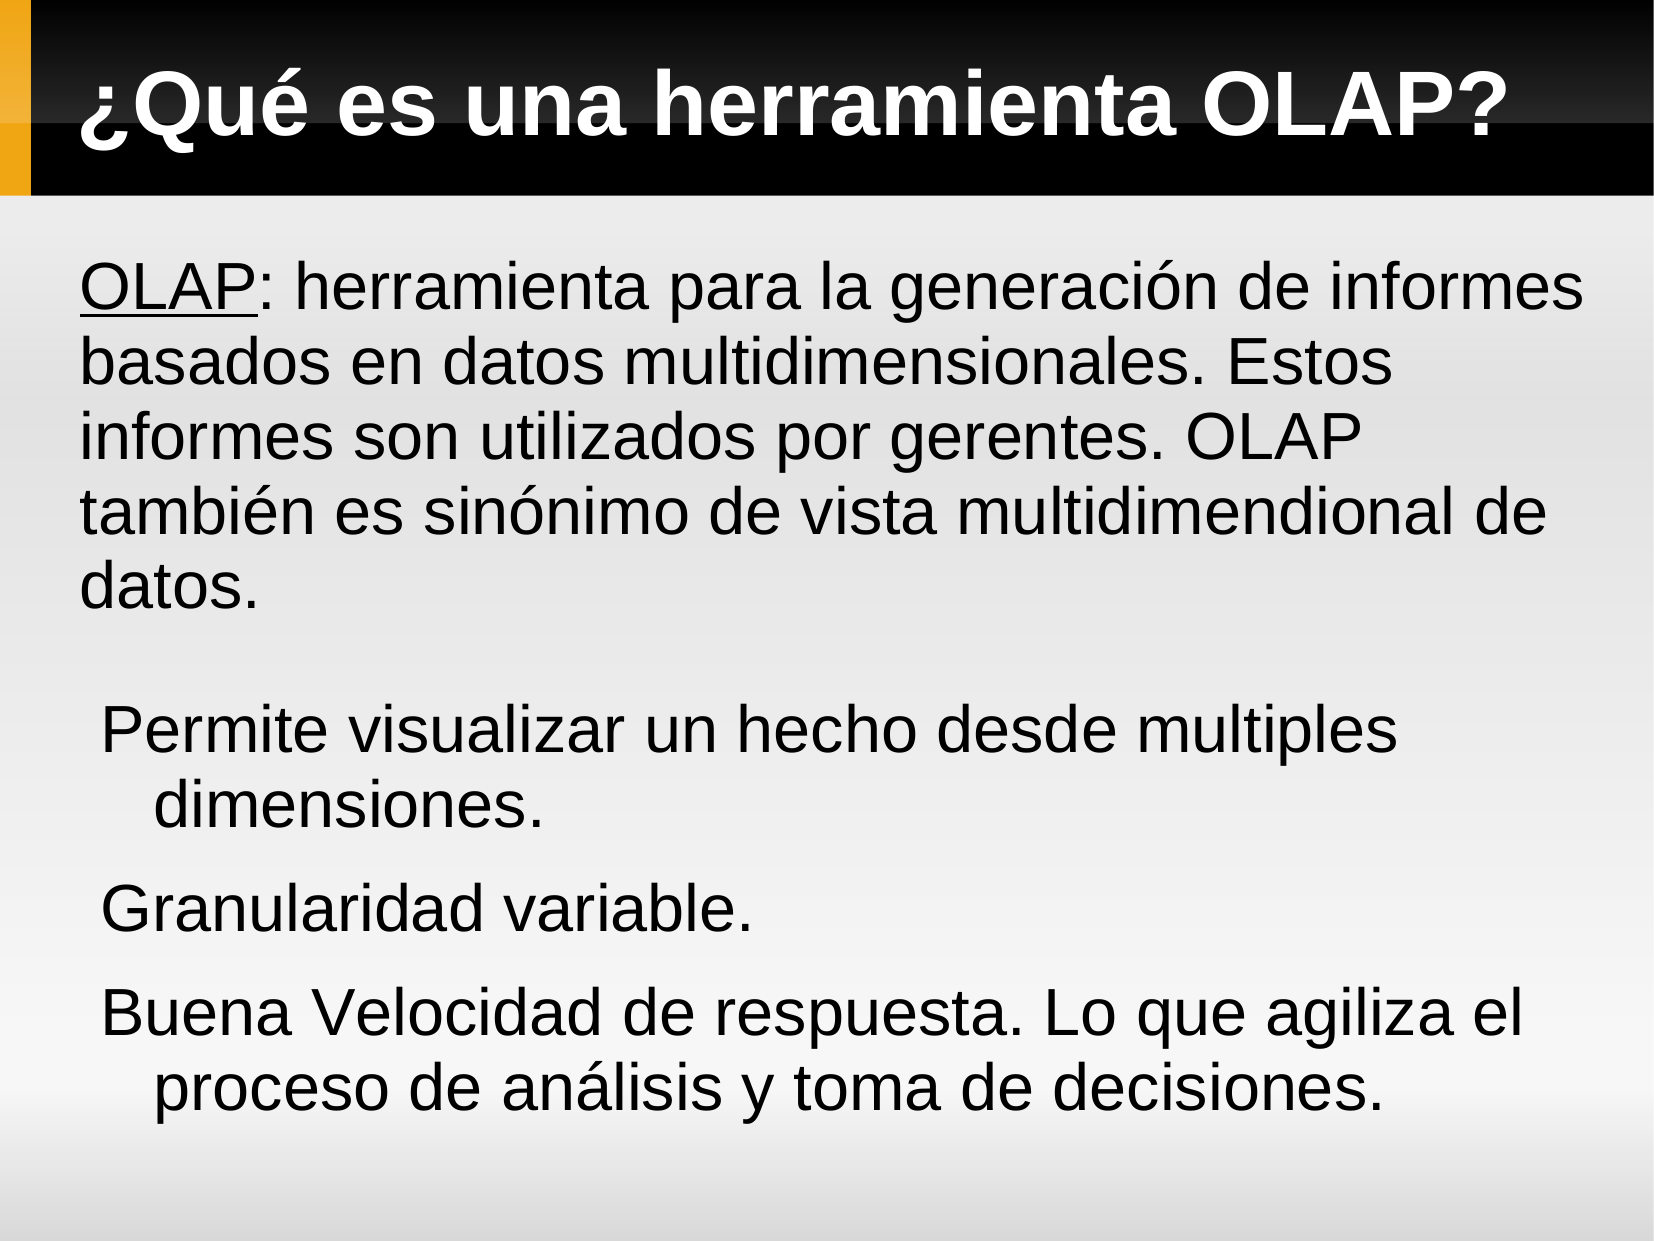

# ¿Qué es una herramienta OLAP?
OLAP: herramienta para la generación de informes basados en datos multidimensionales. Estos informes son utilizados por gerentes. OLAP también es sinónimo de vista multidimendional de datos.
Permite visualizar un hecho desde multiples dimensiones.
Granularidad variable.
Buena Velocidad de respuesta. Lo que agiliza el proceso de análisis y toma de decisiones.